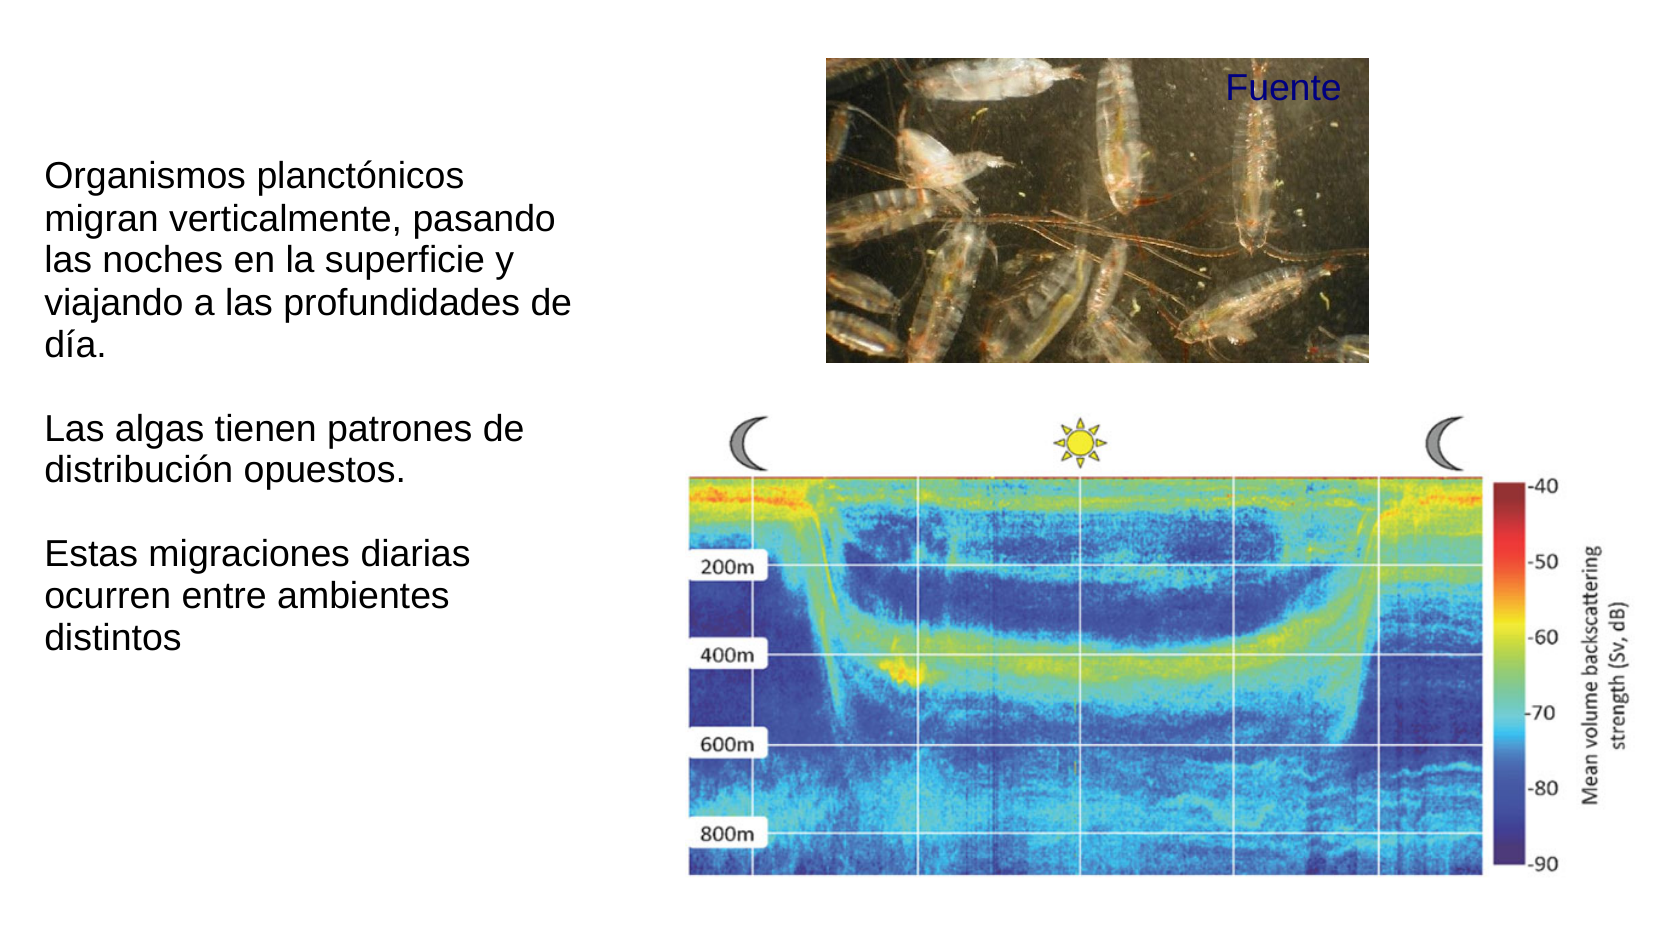

Fuente
Organismos planctónicos migran verticalmente, pasando las noches en la superficie y viajando a las profundidades de día.
Las algas tienen patrones de distribución opuestos.
Estas migraciones diarias ocurren entre ambientes distintos